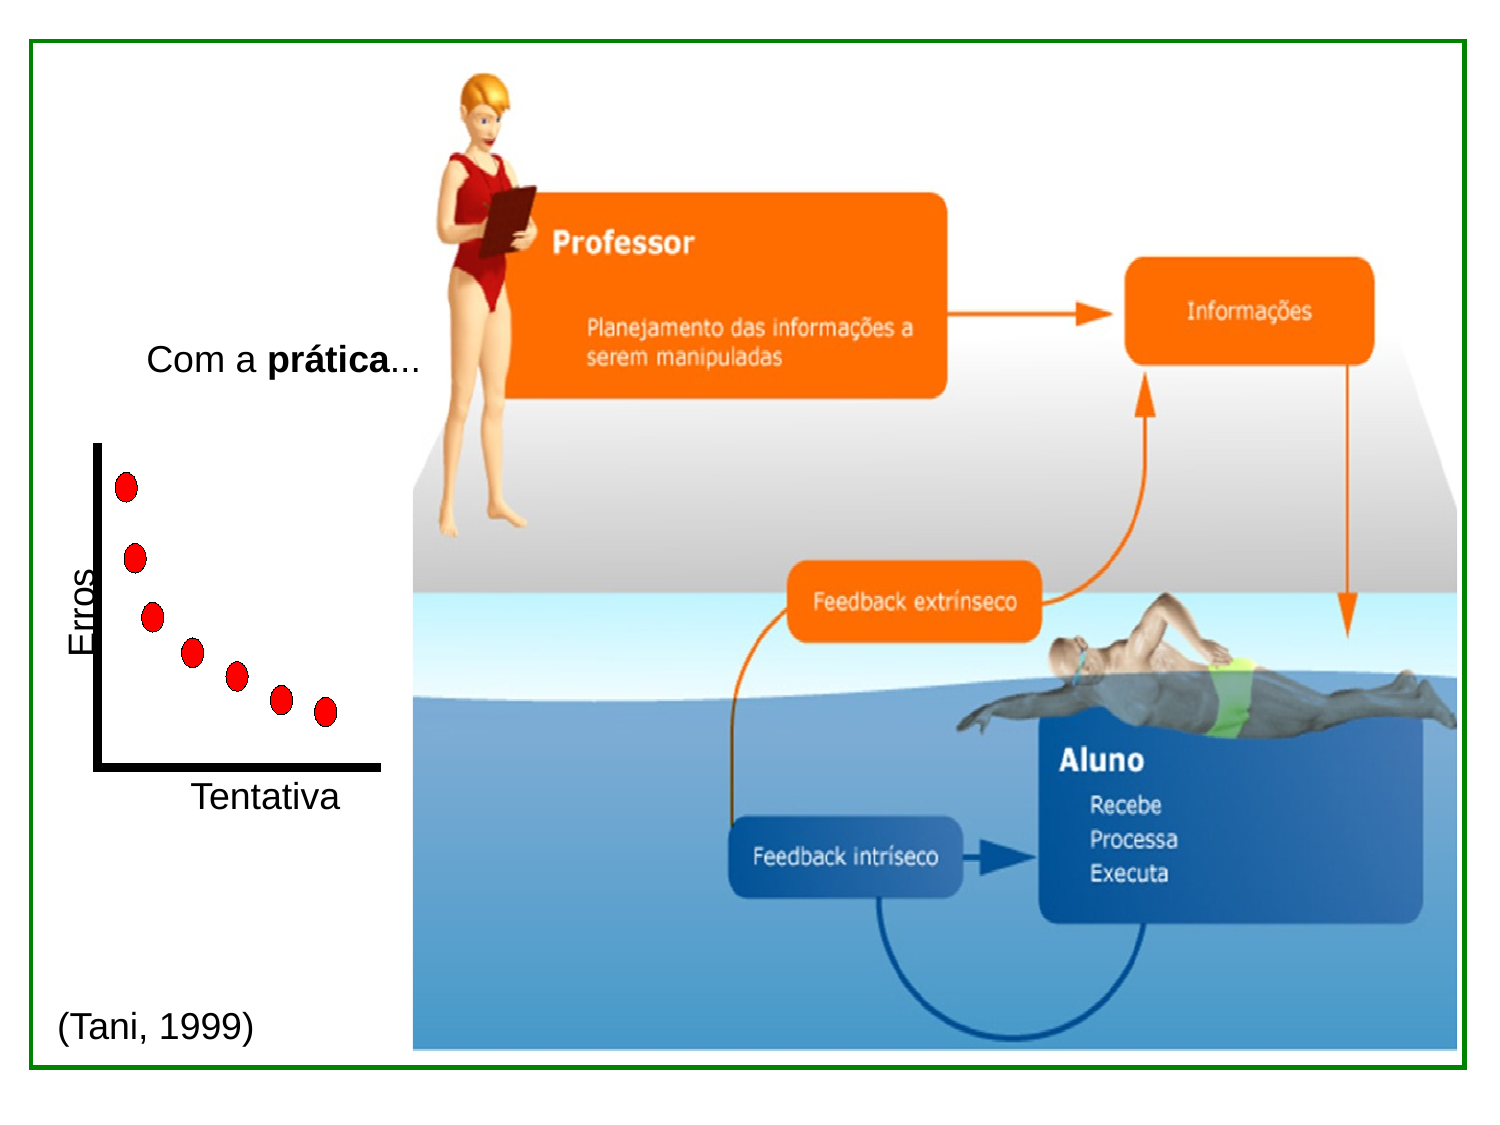

Com a prática...
Erros
Tentativa
(Tani, 1999)